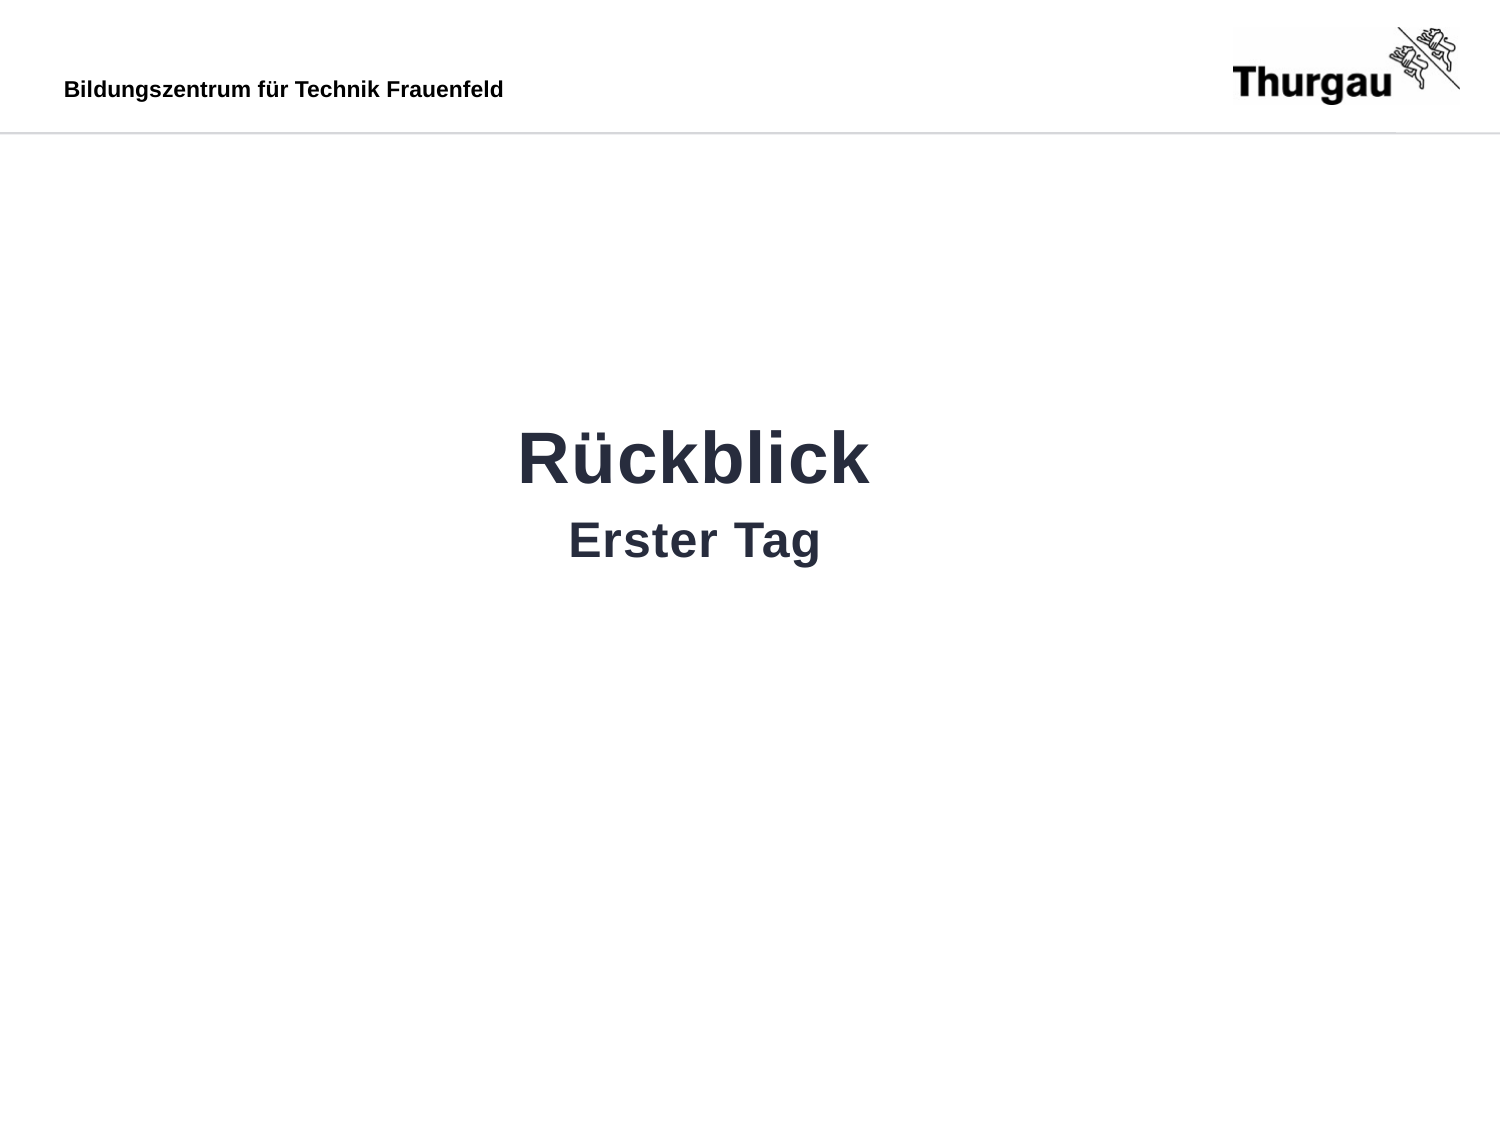

Bildungszentrum für Technik Frauenfeld
Rückblick Erster Tag